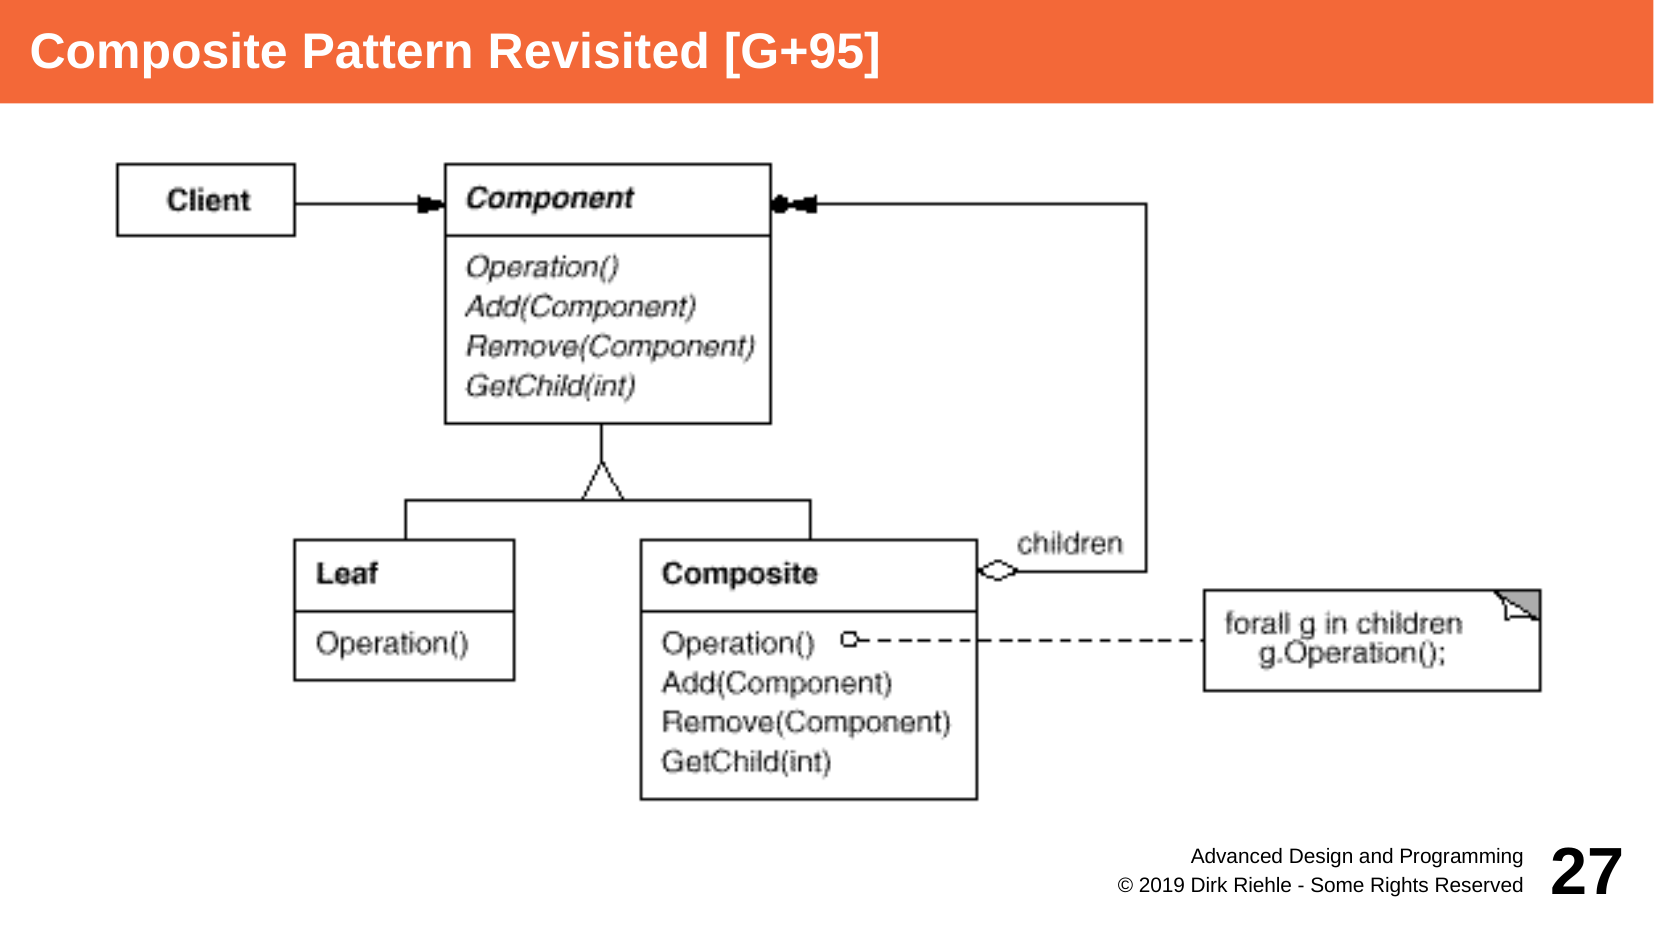

# Composite Pattern Revisited [G+95]
Advanced Design and Programming
27
© 2019 Dirk Riehle - Some Rights Reserved